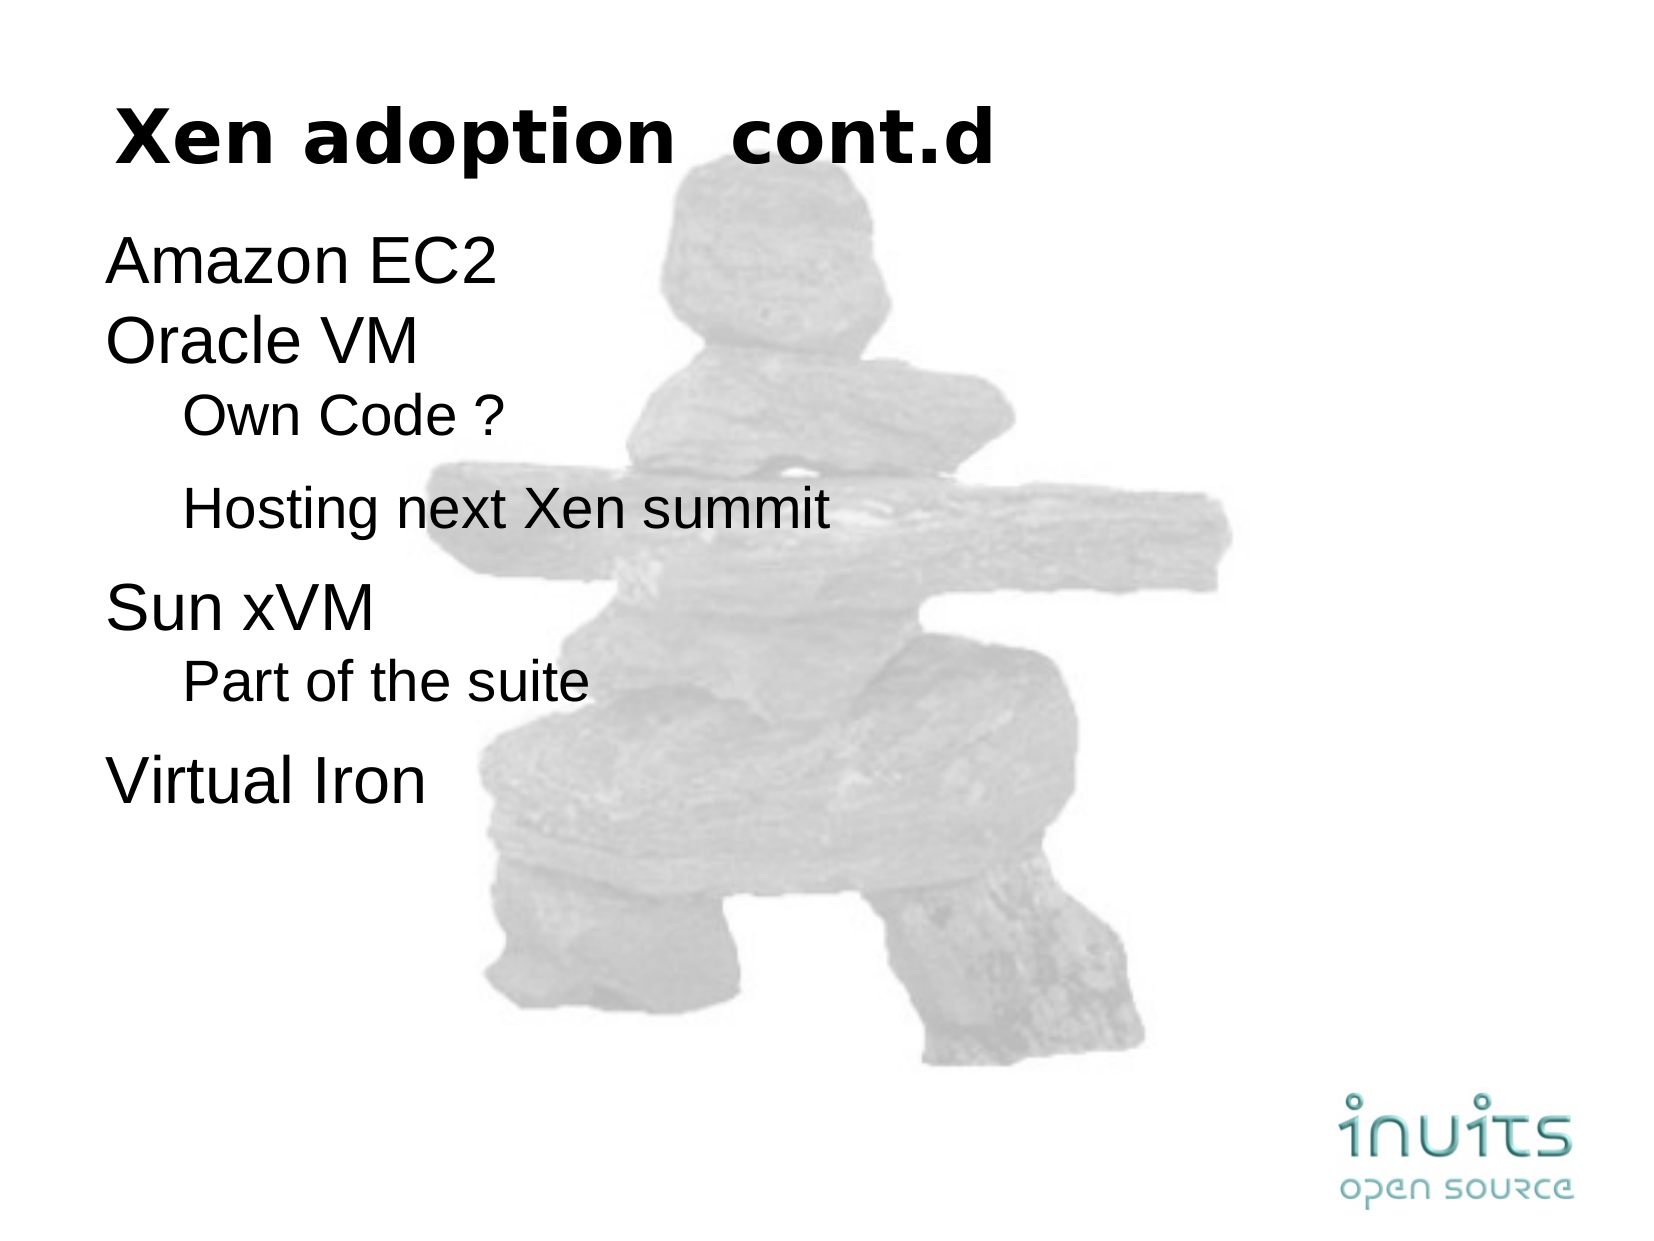

Xen adoption cont.d
# Amazon EC2
Oracle VM
Own Code ?
Hosting next Xen summit
Sun xVM
Part of the suite
Virtual Iron